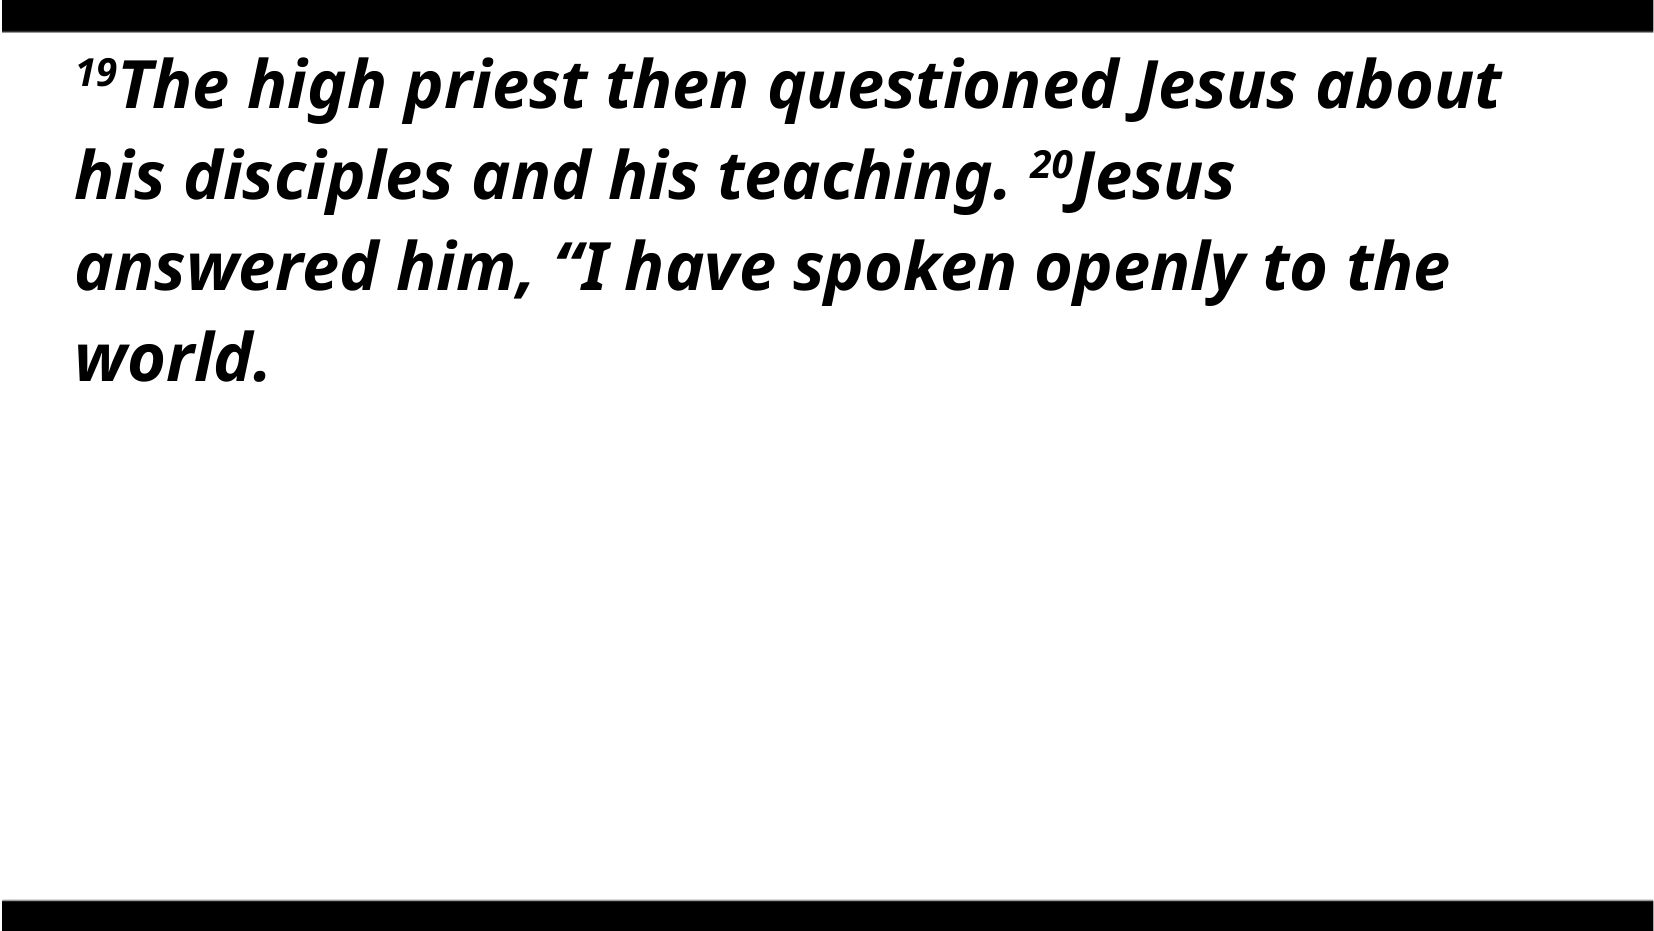

19The high priest then questioned Jesus about his disciples and his teaching. 20Jesus answered him, “I have spoken openly to the world.